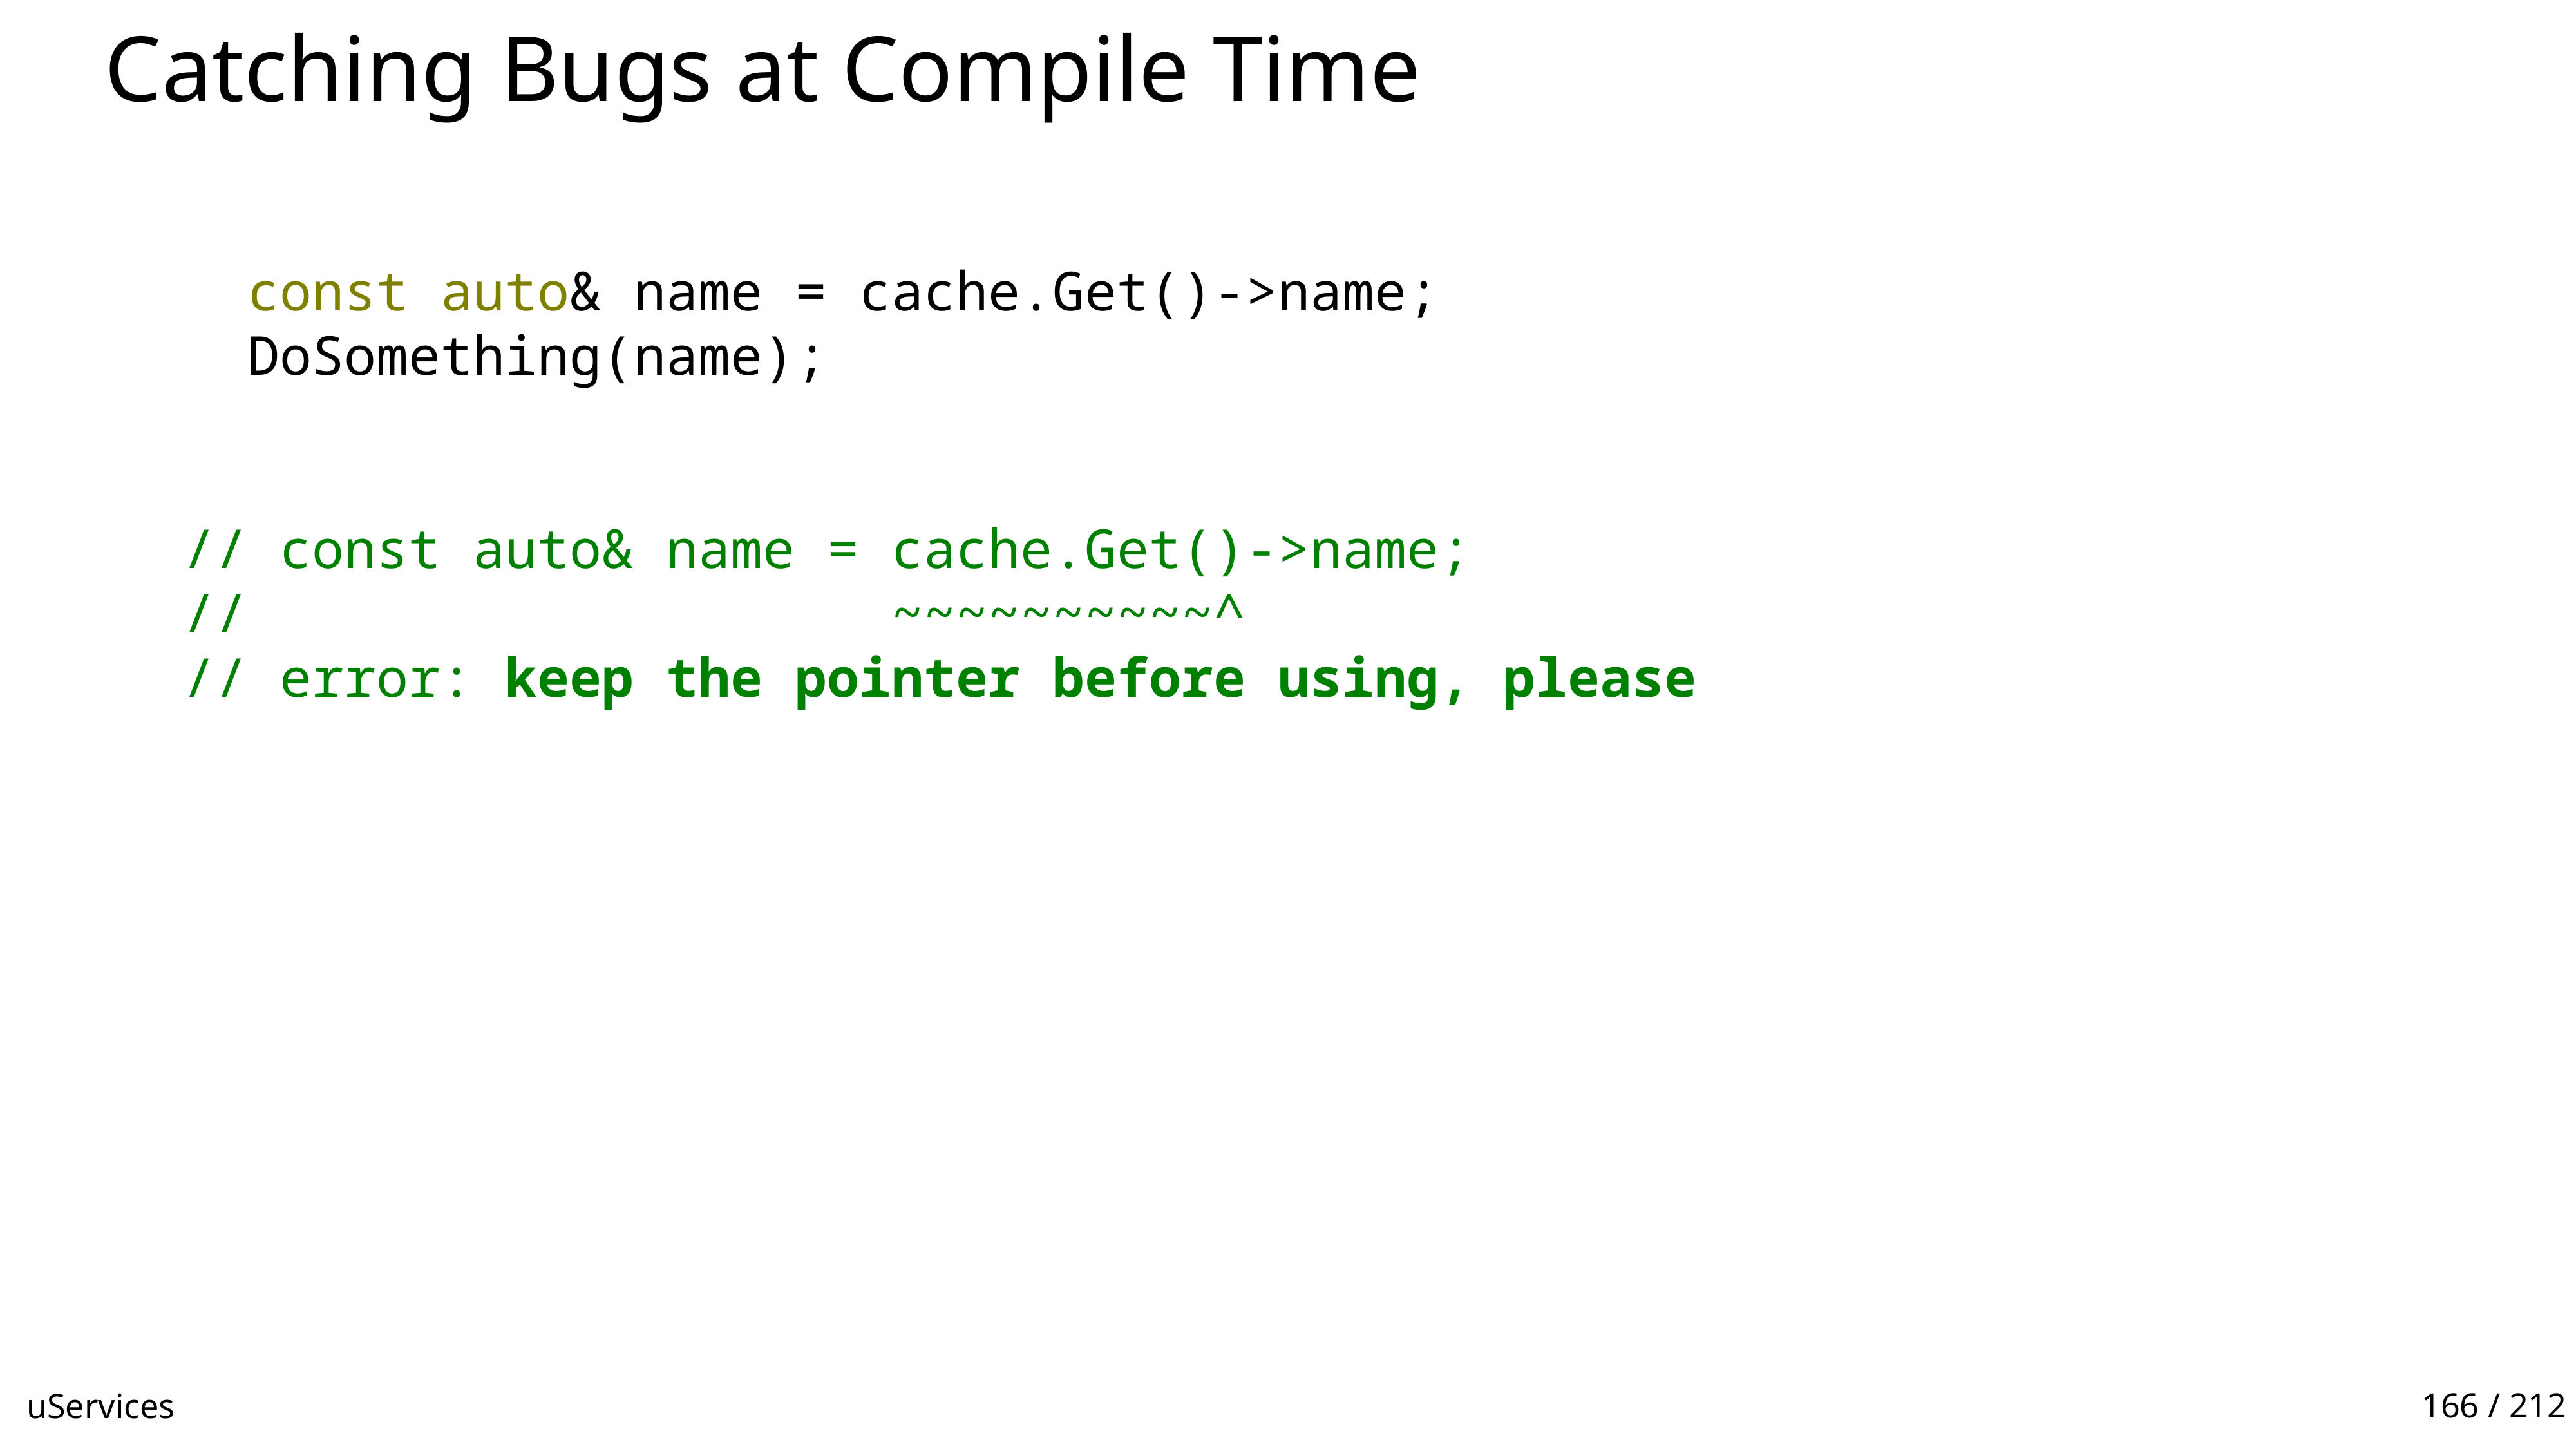

Catching Bugs at Compile Time
 const auto& name = cache.Get()->name;
 DoSomething(name);
// const auto& name = cache.Get()->name;
// ~~~~~~~~~~^
// error: keep the pointer before using, please
# uServices